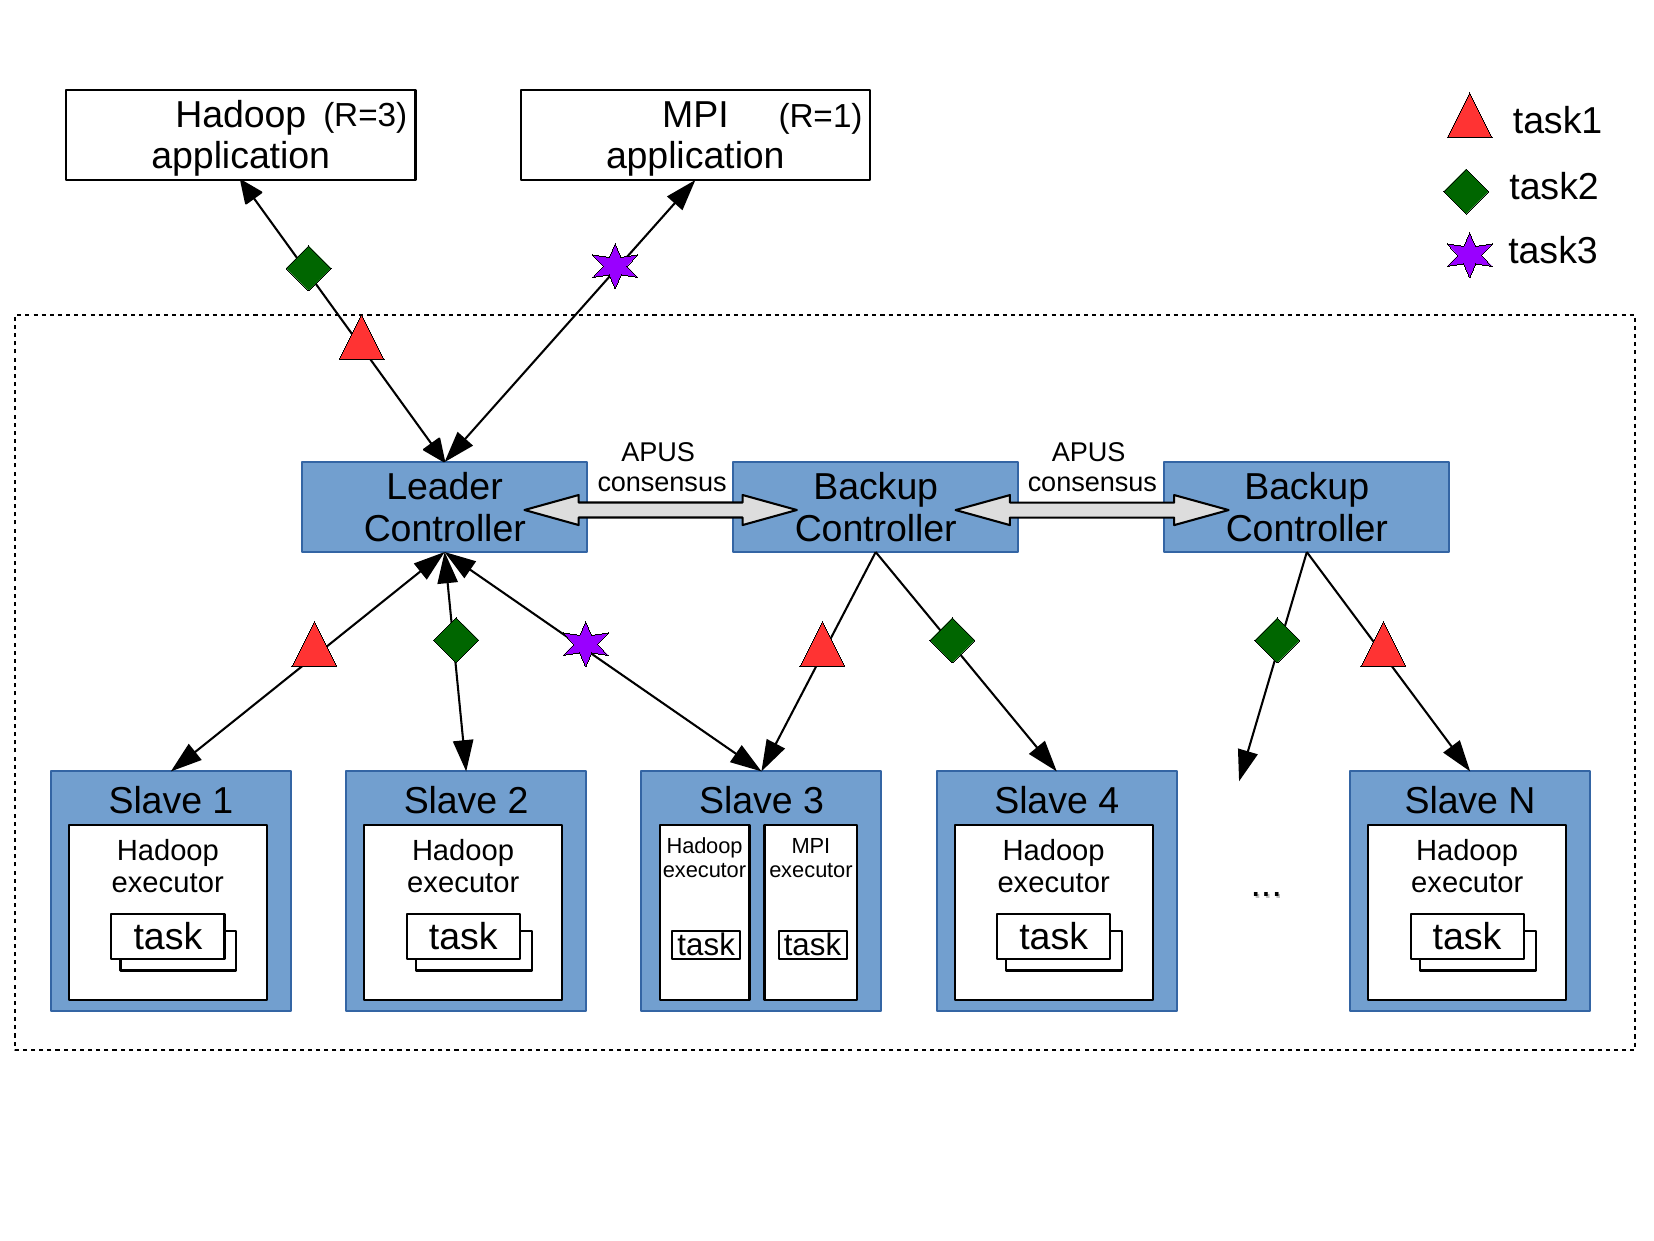

(R=3)
Hadoop
application
MPI
application
(R=1)
task1
task2
task3
APUS
consensus
APUS
consensus
Leader
Controller
Backup
Controller
Backup
Controller
Slave 1
Slave 2
Slave 3
Slave 4
Slave N
Hadoop
executor
Hadoop
executor
Hadoop
executor
MPI
executor
Hadoop
executor
Hadoop
executor
...
task
task
task
task
task
task